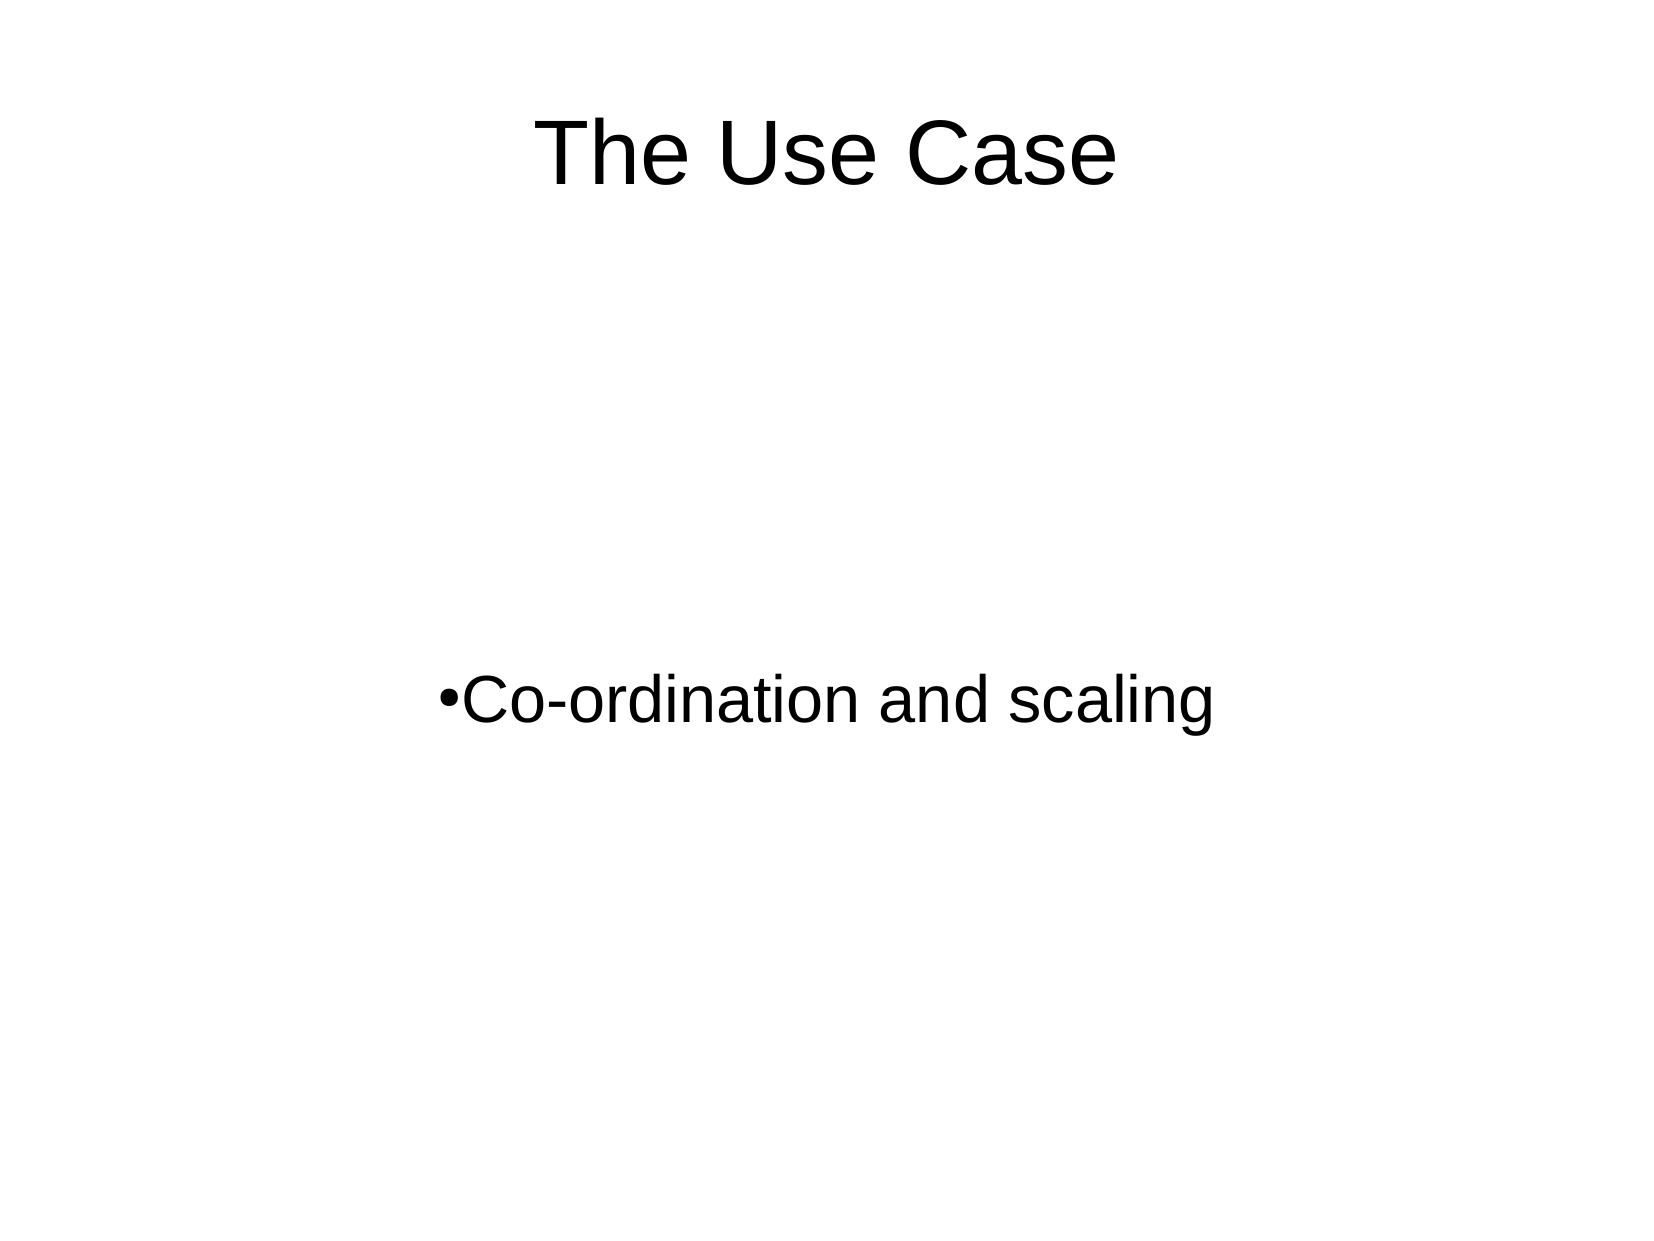

# The Use Case
Co-ordination and scaling